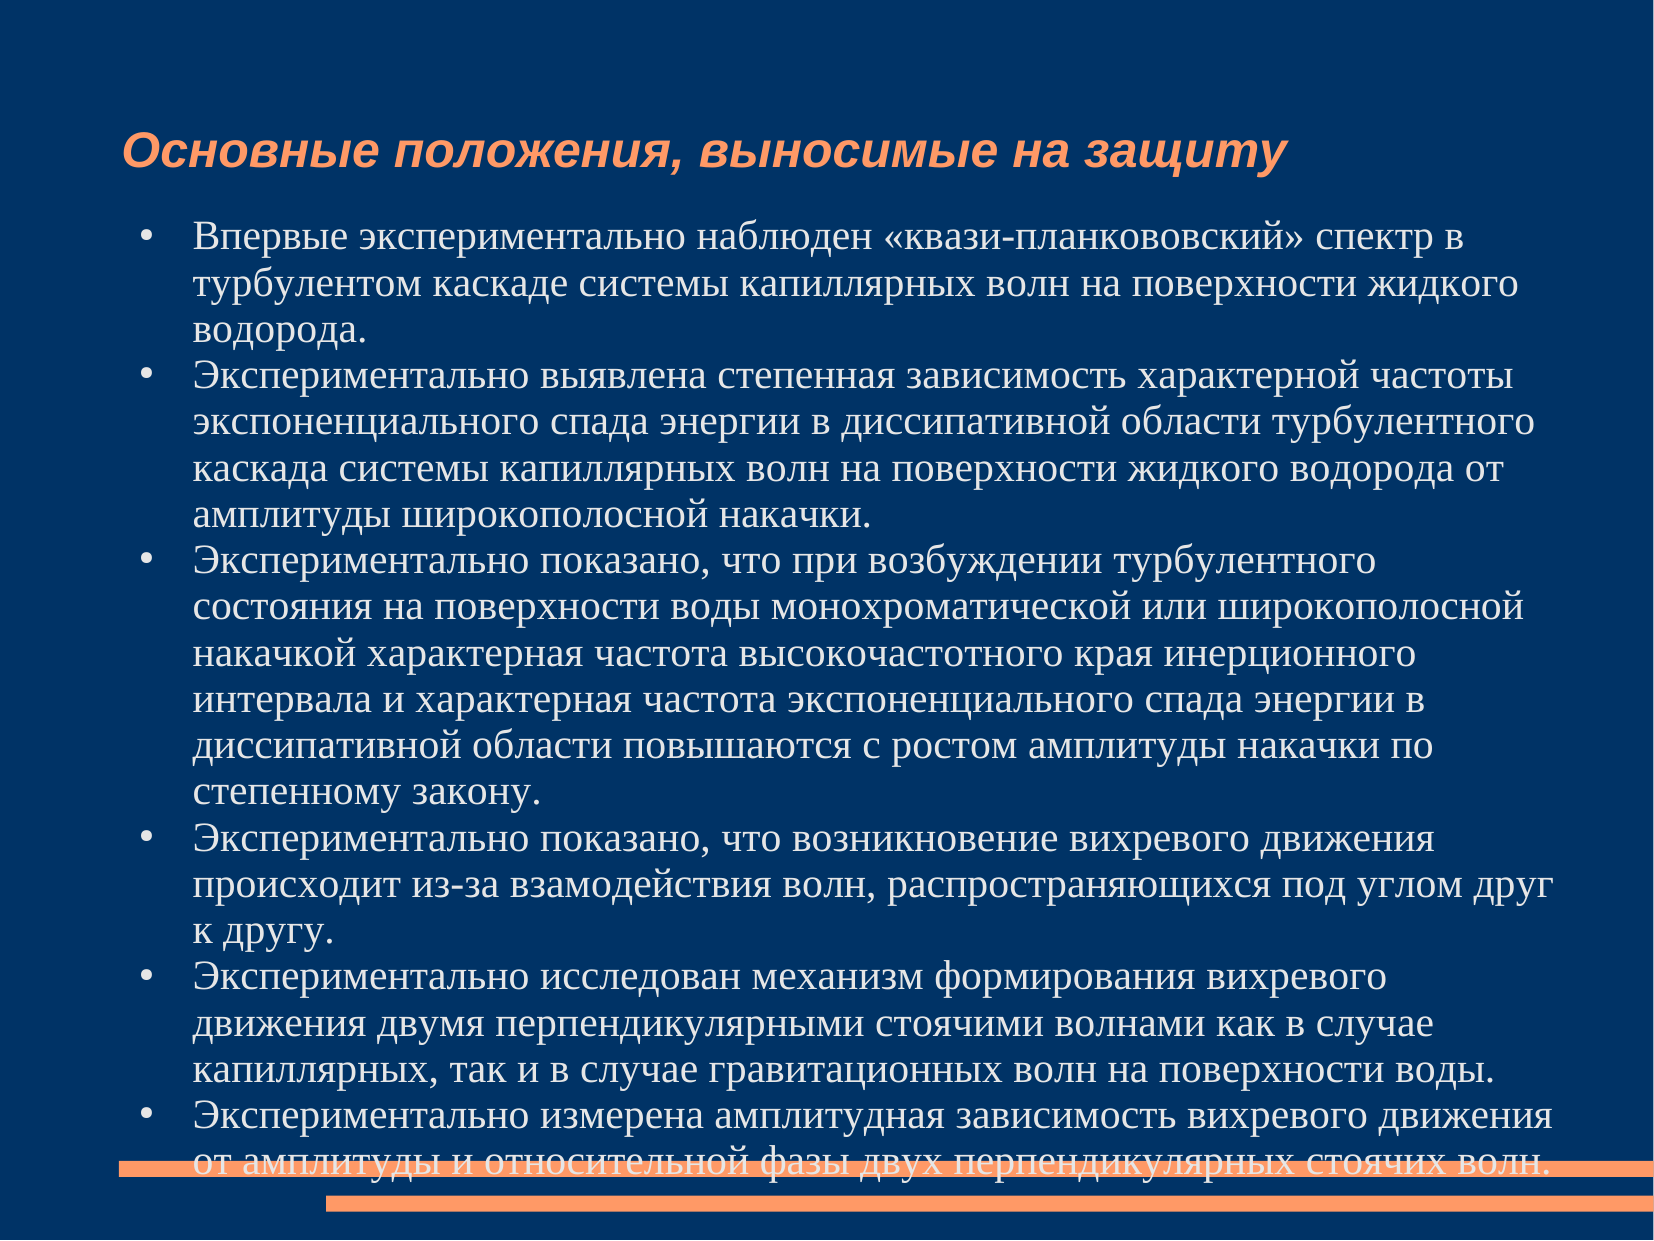

# Основные положения, выносимые на защиту
Впервые экспериментально наблюден «квази-планкововский» спектр в турбулентом каскаде системы капиллярных волн на поверхности жидкого водорода.
Экспериментально выявлена степенная зависимость характерной частоты экспоненциального спада энергии в диссипативной области турбулентного каскада системы капиллярных волн на поверхности жидкого водорода от амплитуды широкополосной накачки.
Экспериментально показано, что при возбуждении турбулентного состояния на поверхности воды монохроматической или широкополосной накачкой характерная частота высокочастотного края инерционного интервала и характерная частота экспоненциального спада энергии в диссипативной области повышаются с ростом амплитуды накачки по степенному закону.
Экспериментально показано, что возникновение вихревого движения происходит из-за взамодействия волн, распространяющихся под углом друг к другу.
Экспериментально исследован механизм формирования вихревого движения двумя перпендикулярными стоячими волнами как в случае капиллярных, так и в случае гравитационных волн на поверхности воды.
Экспериментально измерена амплитудная зависимость вихревого движения от амплитуды и относительной фазы двух перпендикулярных стоячих волн.